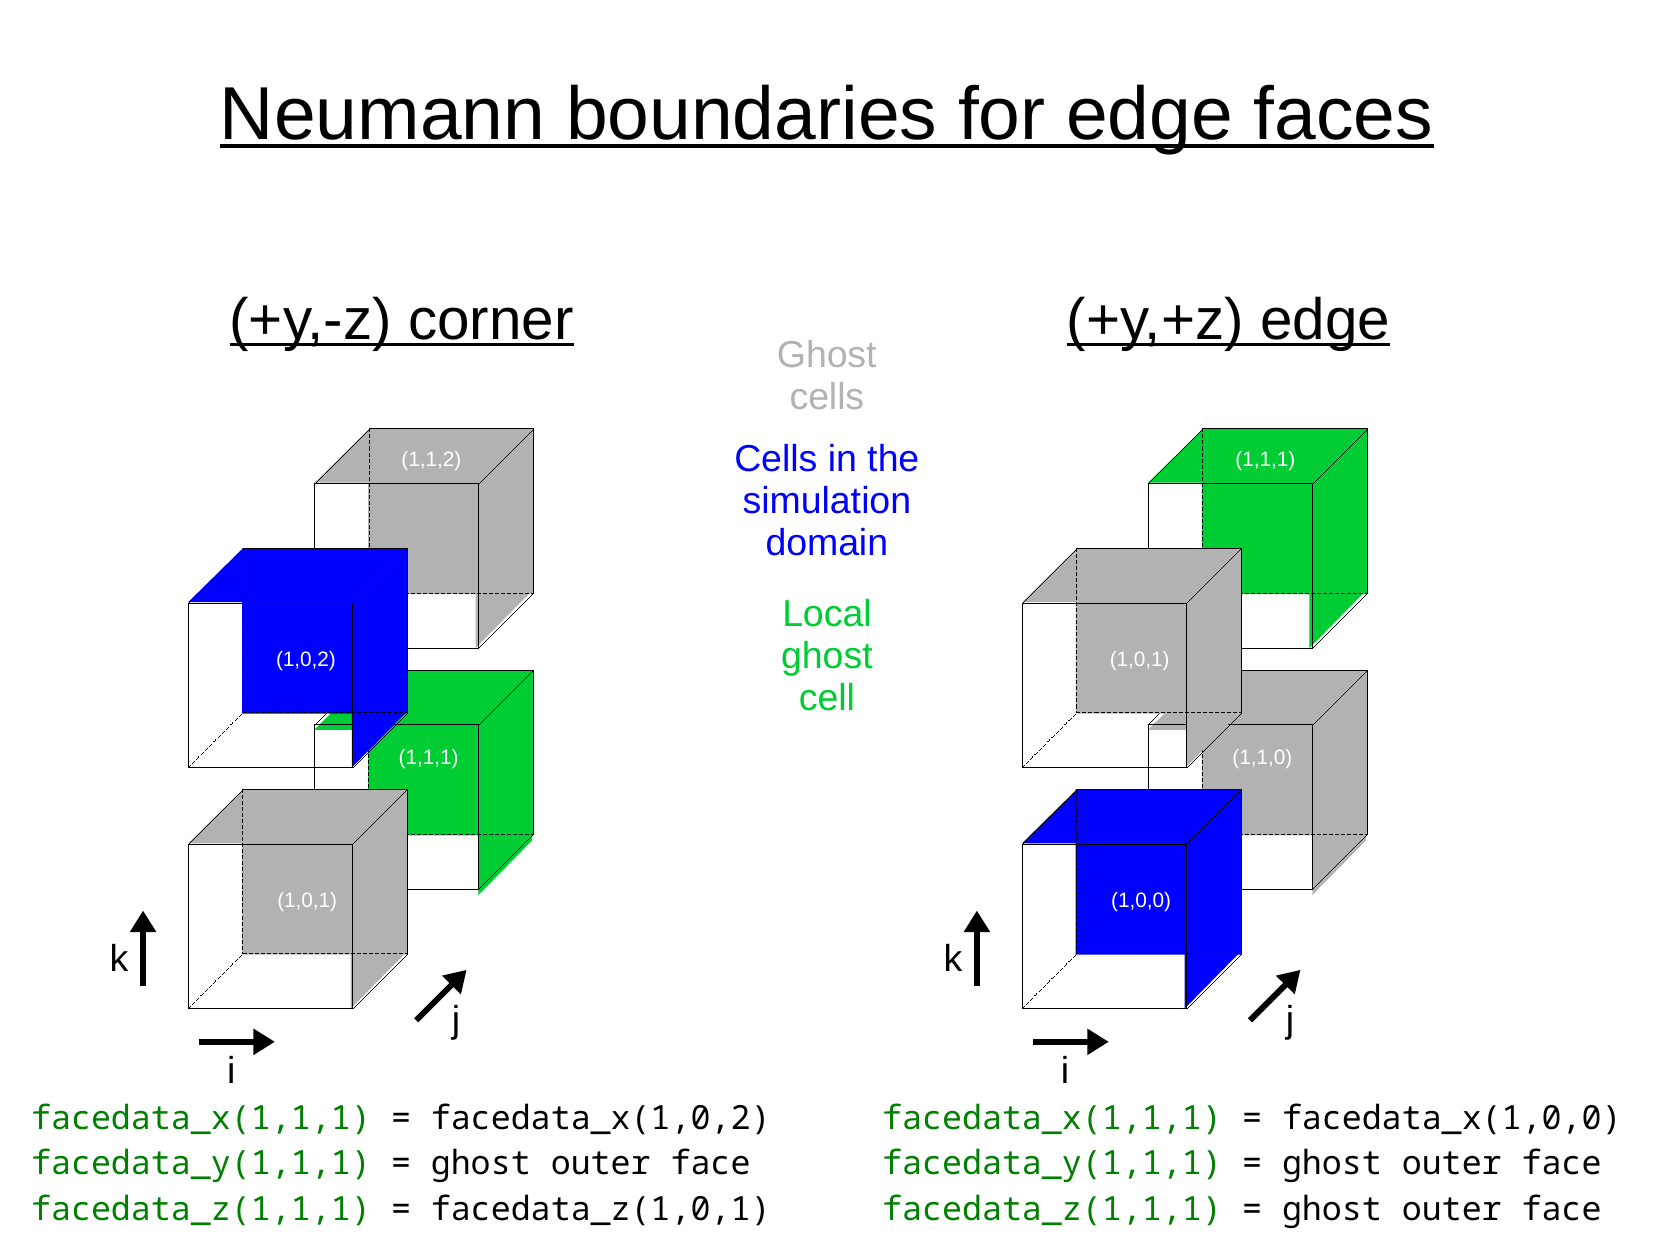

Neumann boundaries for edge faces
(+y,-z) corner
(+y,+z) edge
Ghost
cells
Cells in the simulation domain
(1,1,2)
(1,1,1)
Local ghost
cell
(1,0,2)
(1,0,1)
(1,1,1)
(1,1,0)
(1,0,1)
(1,0,0)
k
j
i
k
j
i
facedata_x(1,1,1) = facedata_x(1,0,2)
facedata_y(1,1,1) = ghost outer face
facedata_z(1,1,1) = facedata_z(1,0,1)
facedata_x(1,1,1) = facedata_x(1,0,0)
facedata_y(1,1,1) = ghost outer face
facedata_z(1,1,1) = ghost outer face